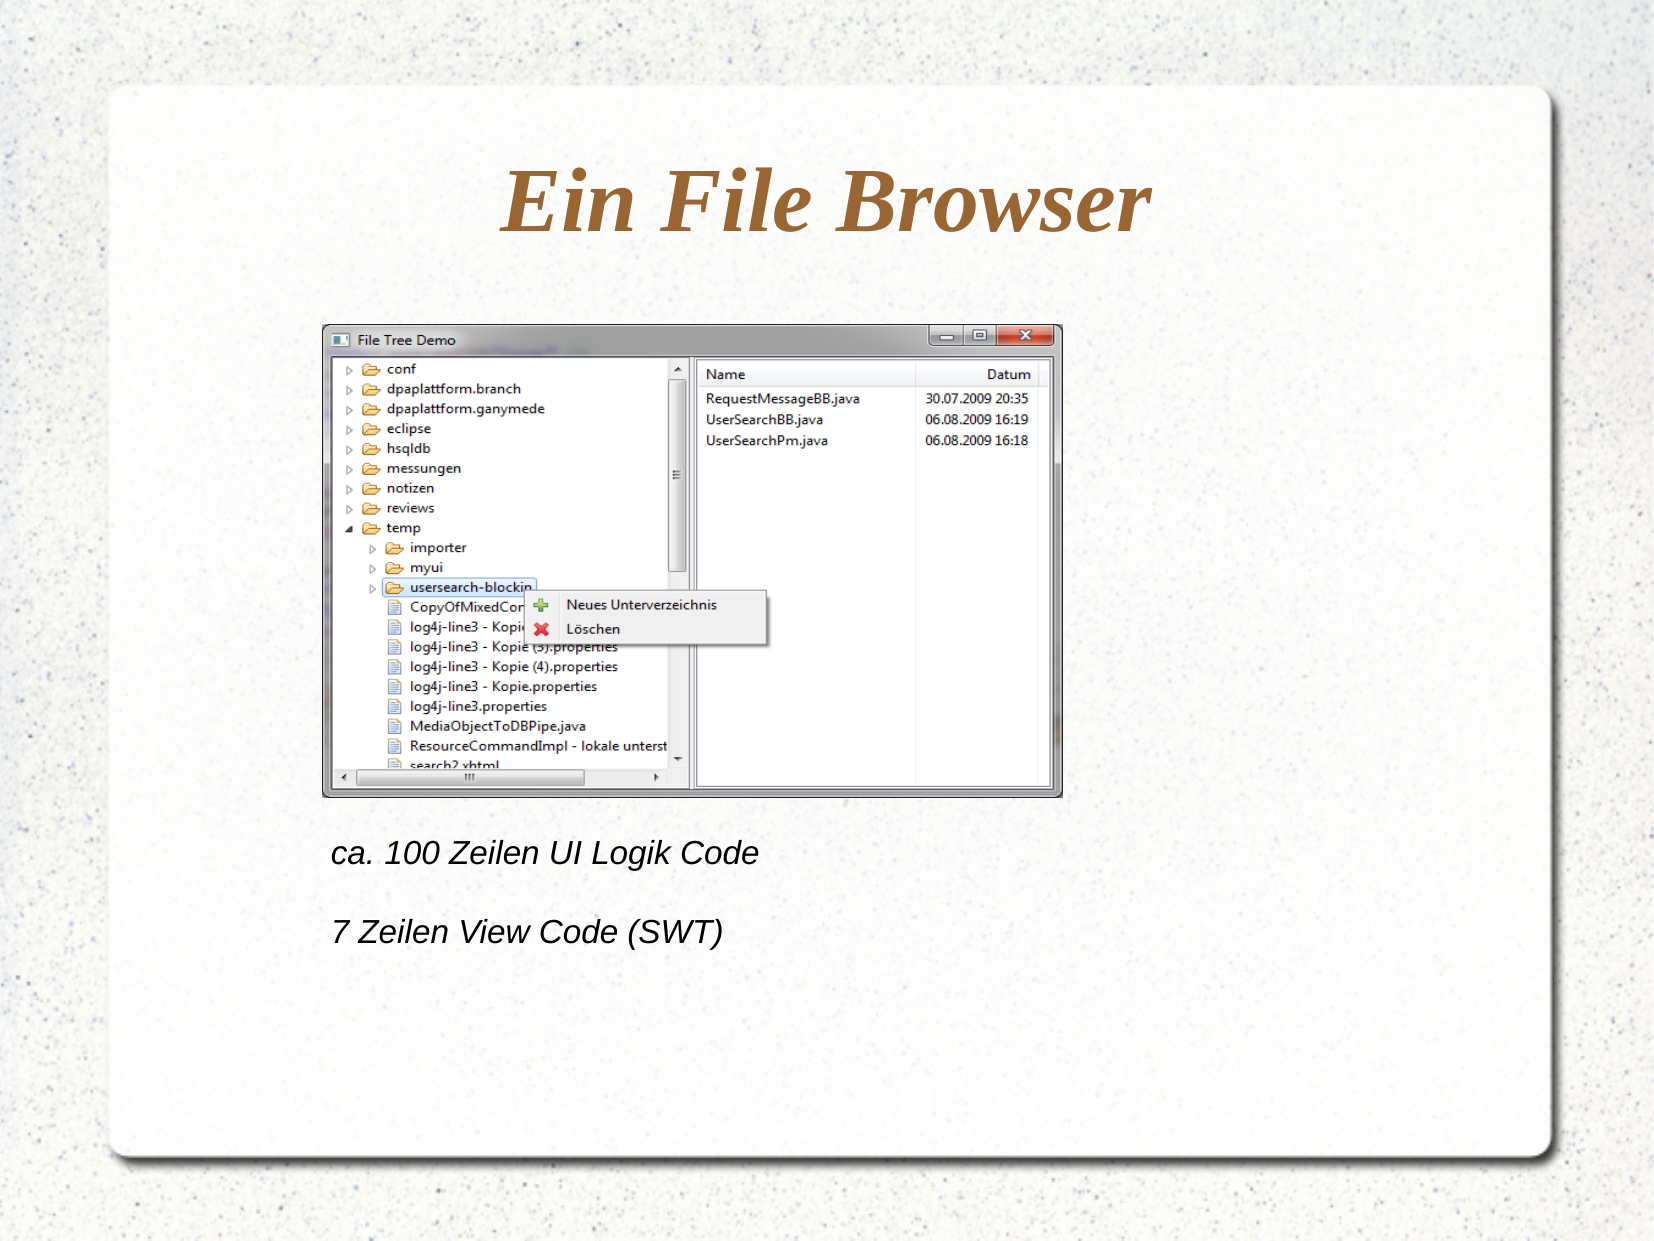

# Ein File Browser
ca. 100 Zeilen UI Logik Code
7 Zeilen View Code (SWT)